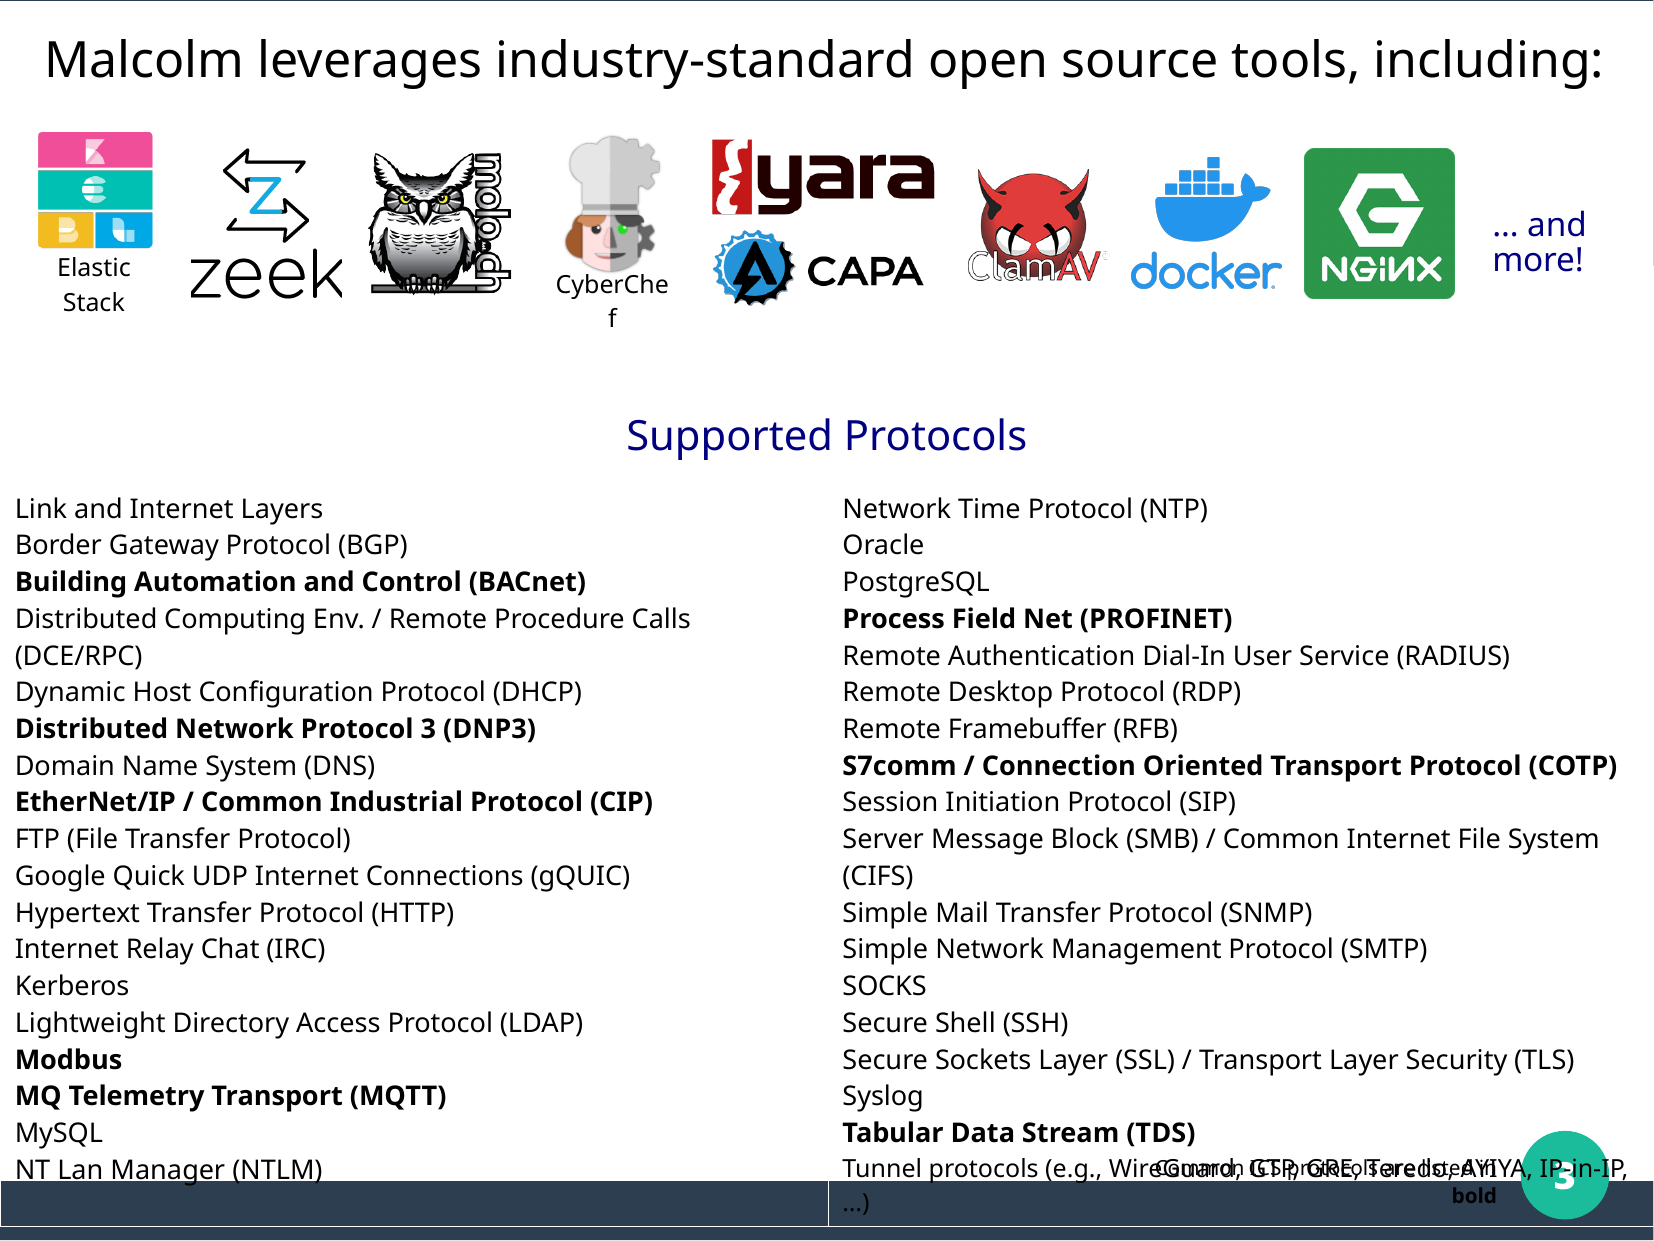

Malcolm leverages industry-standard open source tools, including:
… and more!
Elastic Stack
CyberChef
Supported Protocols
| Link and Internet Layers Border Gateway Protocol (BGP) Building Automation and Control (BACnet) Distributed Computing Env. / Remote Procedure Calls (DCE/RPC) Dynamic Host Configuration Protocol (DHCP) Distributed Network Protocol 3 (DNP3) Domain Name System (DNS) EtherNet/IP / Common Industrial Protocol (CIP) FTP (File Transfer Protocol) Google Quick UDP Internet Connections (gQUIC) Hypertext Transfer Protocol (HTTP) Internet Relay Chat (IRC) Kerberos Lightweight Directory Access Protocol (LDAP) Modbus MQ Telemetry Transport (MQTT) MySQL NT Lan Manager (NTLM) | Network Time Protocol (NTP) Oracle PostgreSQL Process Field Net (PROFINET) Remote Authentication Dial-In User Service (RADIUS) Remote Desktop Protocol (RDP) Remote Framebuffer (RFB) S7comm / Connection Oriented Transport Protocol (COTP) Session Initiation Protocol (SIP) Server Message Block (SMB) / Common Internet File System (CIFS) Simple Mail Transfer Protocol (SNMP) Simple Network Management Protocol (SMTP) SOCKS Secure Shell (SSH) Secure Sockets Layer (SSL) / Transport Layer Security (TLS) Syslog Tabular Data Stream (TDS) Tunnel protocols (e.g., WireGuard, GTP, GRE, Teredo, AYIYA, IP-in-IP, …) |
| --- | --- |
3
Common ICS protocols are listed in bold